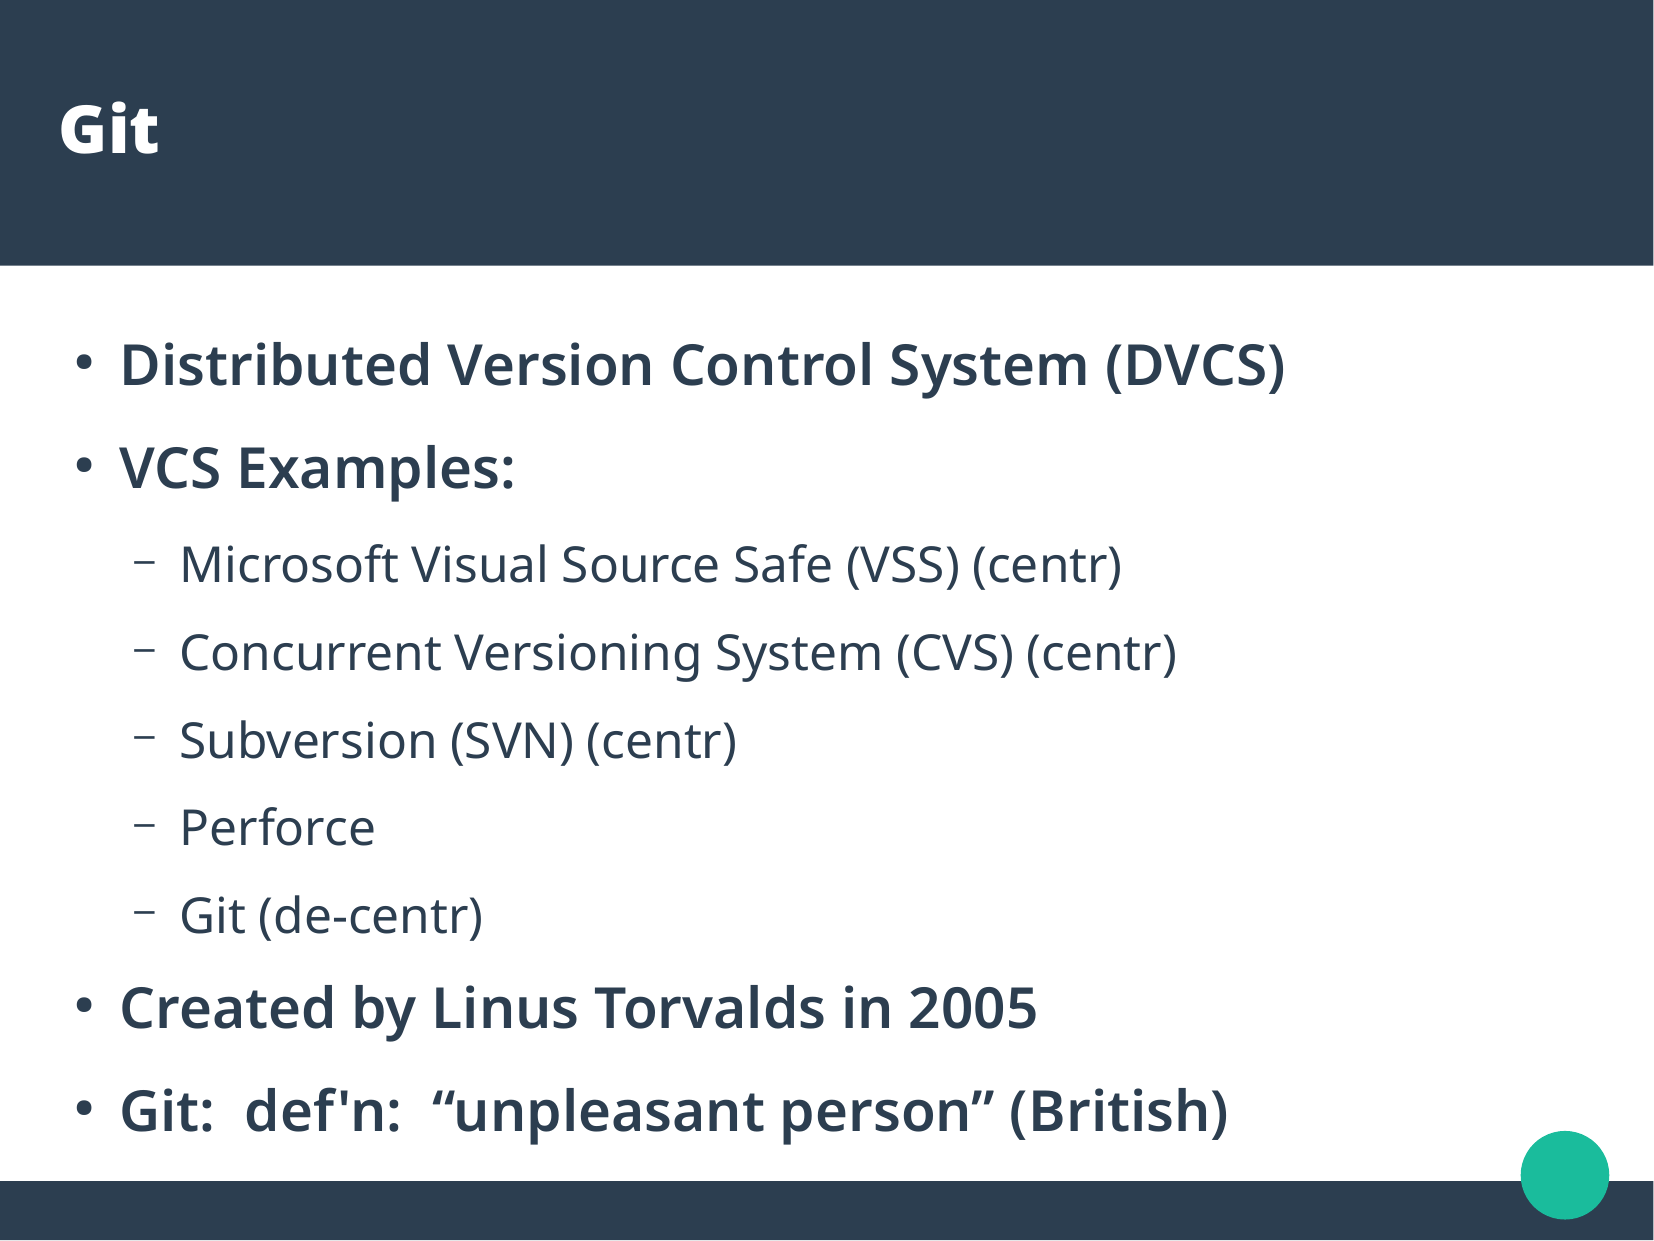

# Git
Distributed Version Control System (DVCS)
VCS Examples:
Microsoft Visual Source Safe (VSS) (centr)
Concurrent Versioning System (CVS) (centr)
Subversion (SVN) (centr)
Perforce
Git (de-centr)
Created by Linus Torvalds in 2005
Git: def'n: “unpleasant person” (British)